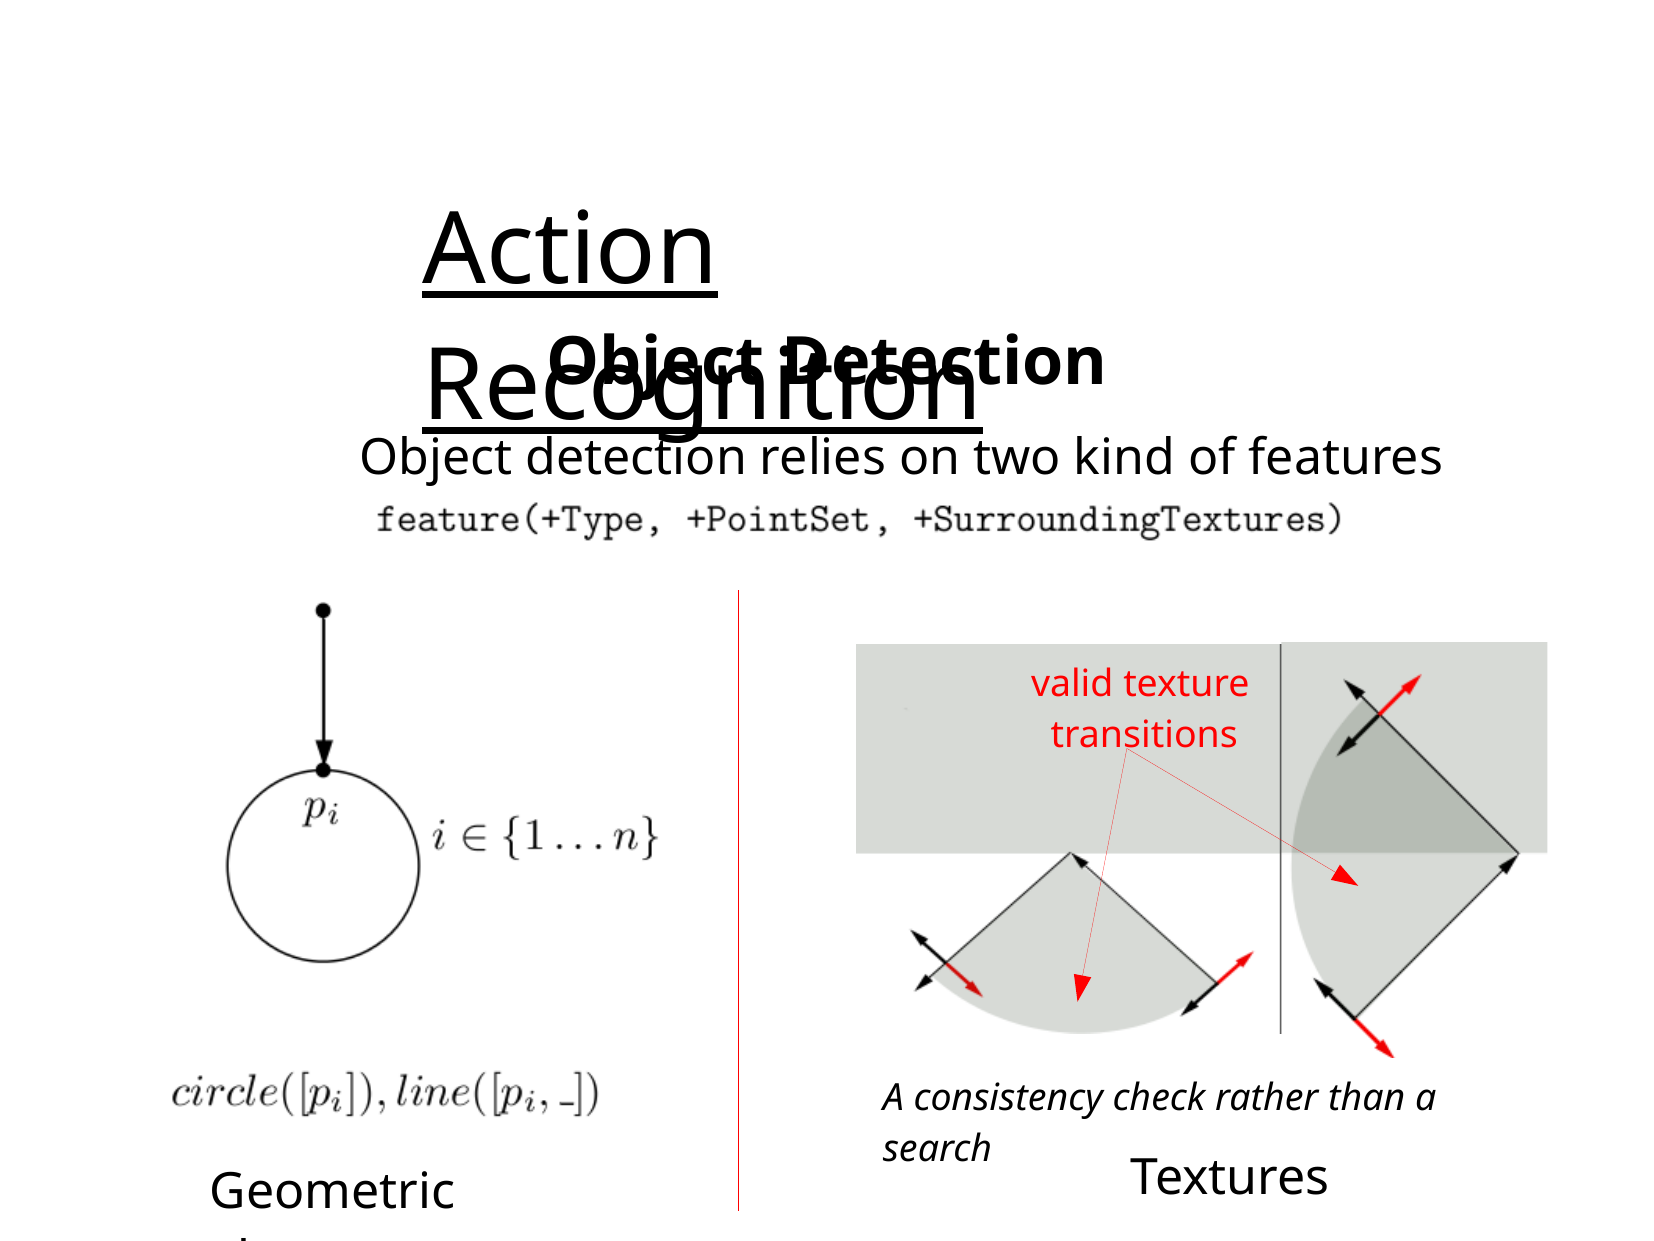

Action Recognition
Object Detection
Object detection relies on two kind of features
valid texture
 transitions
A consistency check rather than a search
Textures
Geometrical